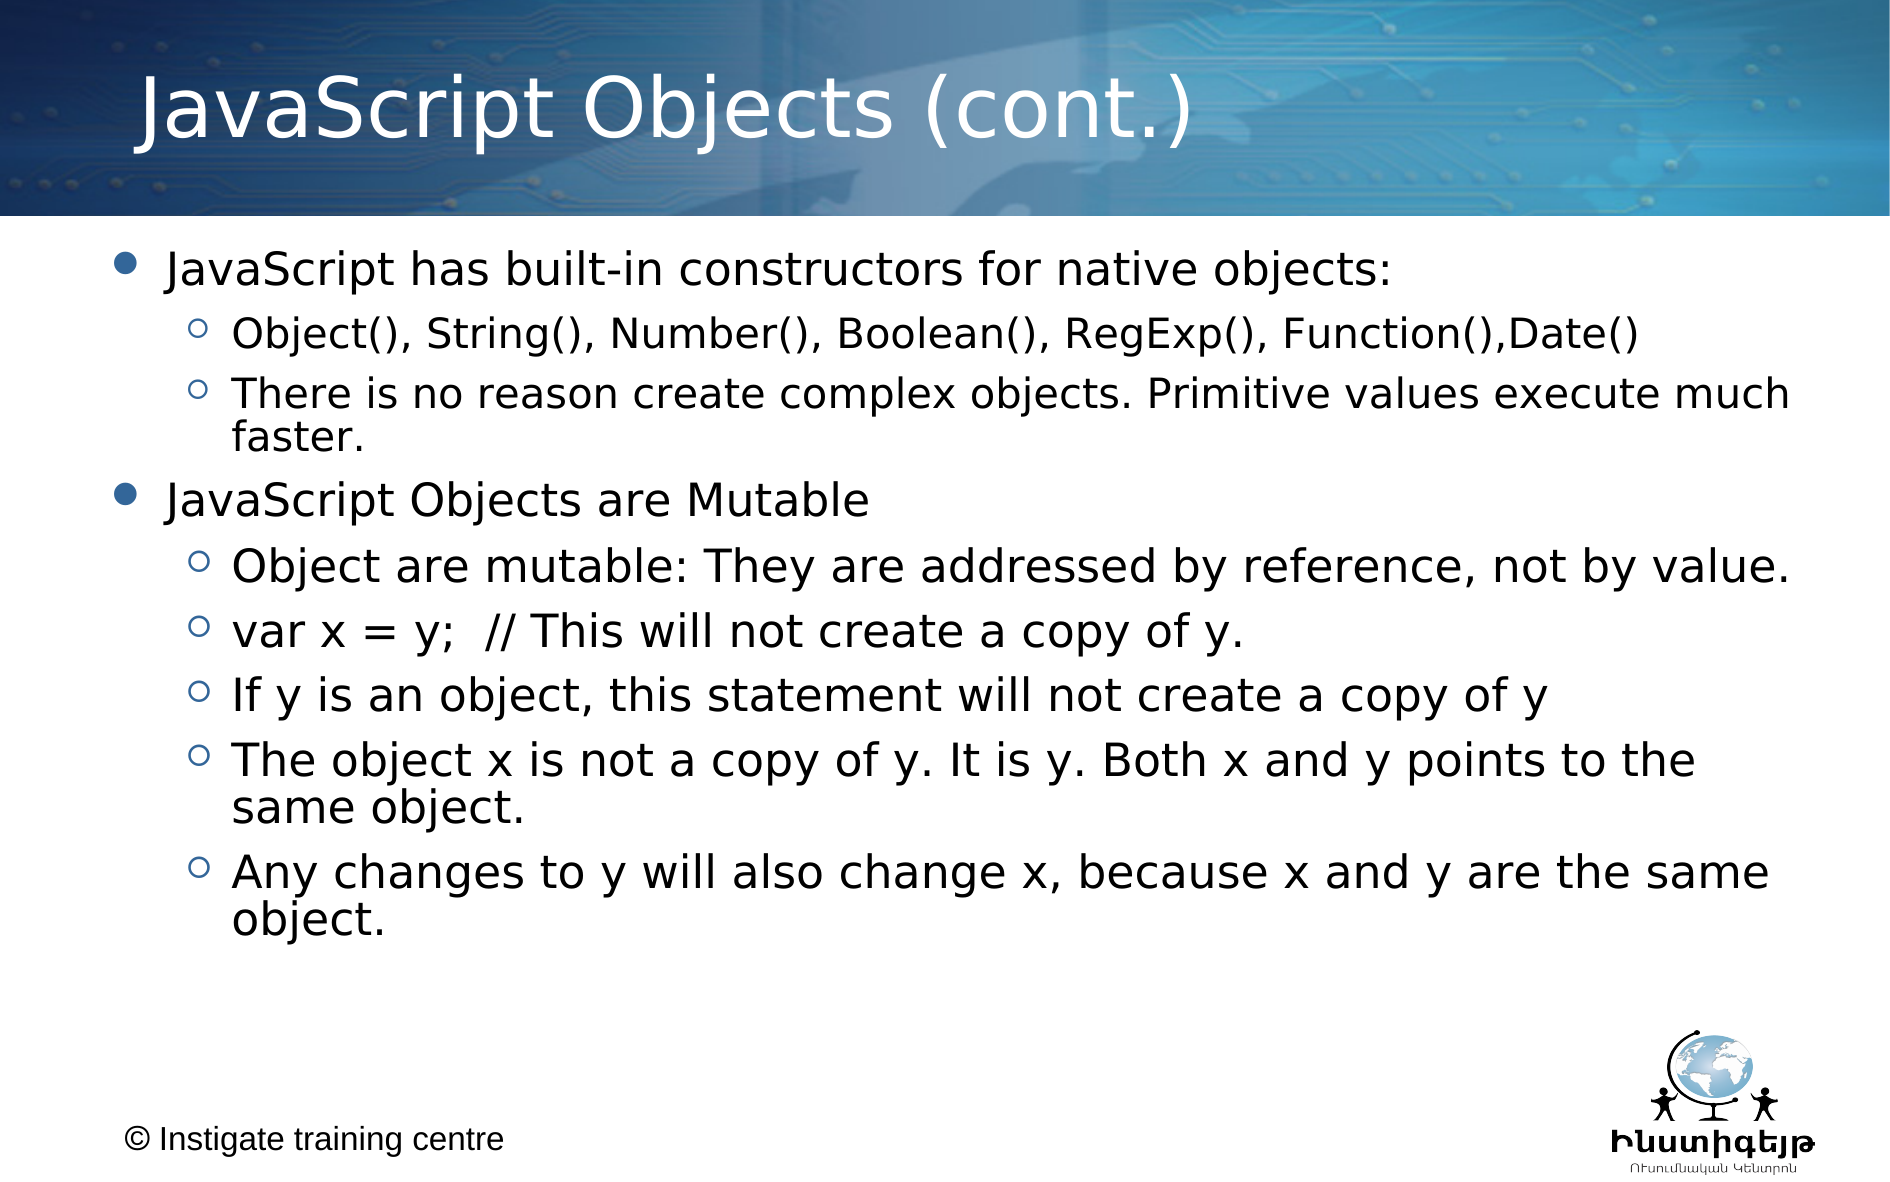

JavaScript Objects (cont.)
# JavaScript has built-in constructors for native objects:
Object(), String(), Number(), Boolean(), RegExp(), Function(),Date()
There is no reason create complex objects. Primitive values execute much faster.
JavaScript Objects are Mutable
Object are mutable: They are addressed by reference, not by value.
var x = y; // This will not create a copy of y.
If y is an object, this statement will not create a copy of y
The object x is not a copy of y. It is y. Both x and y points to the same object.
Any changes to y will also change x, because x and y are the same object.